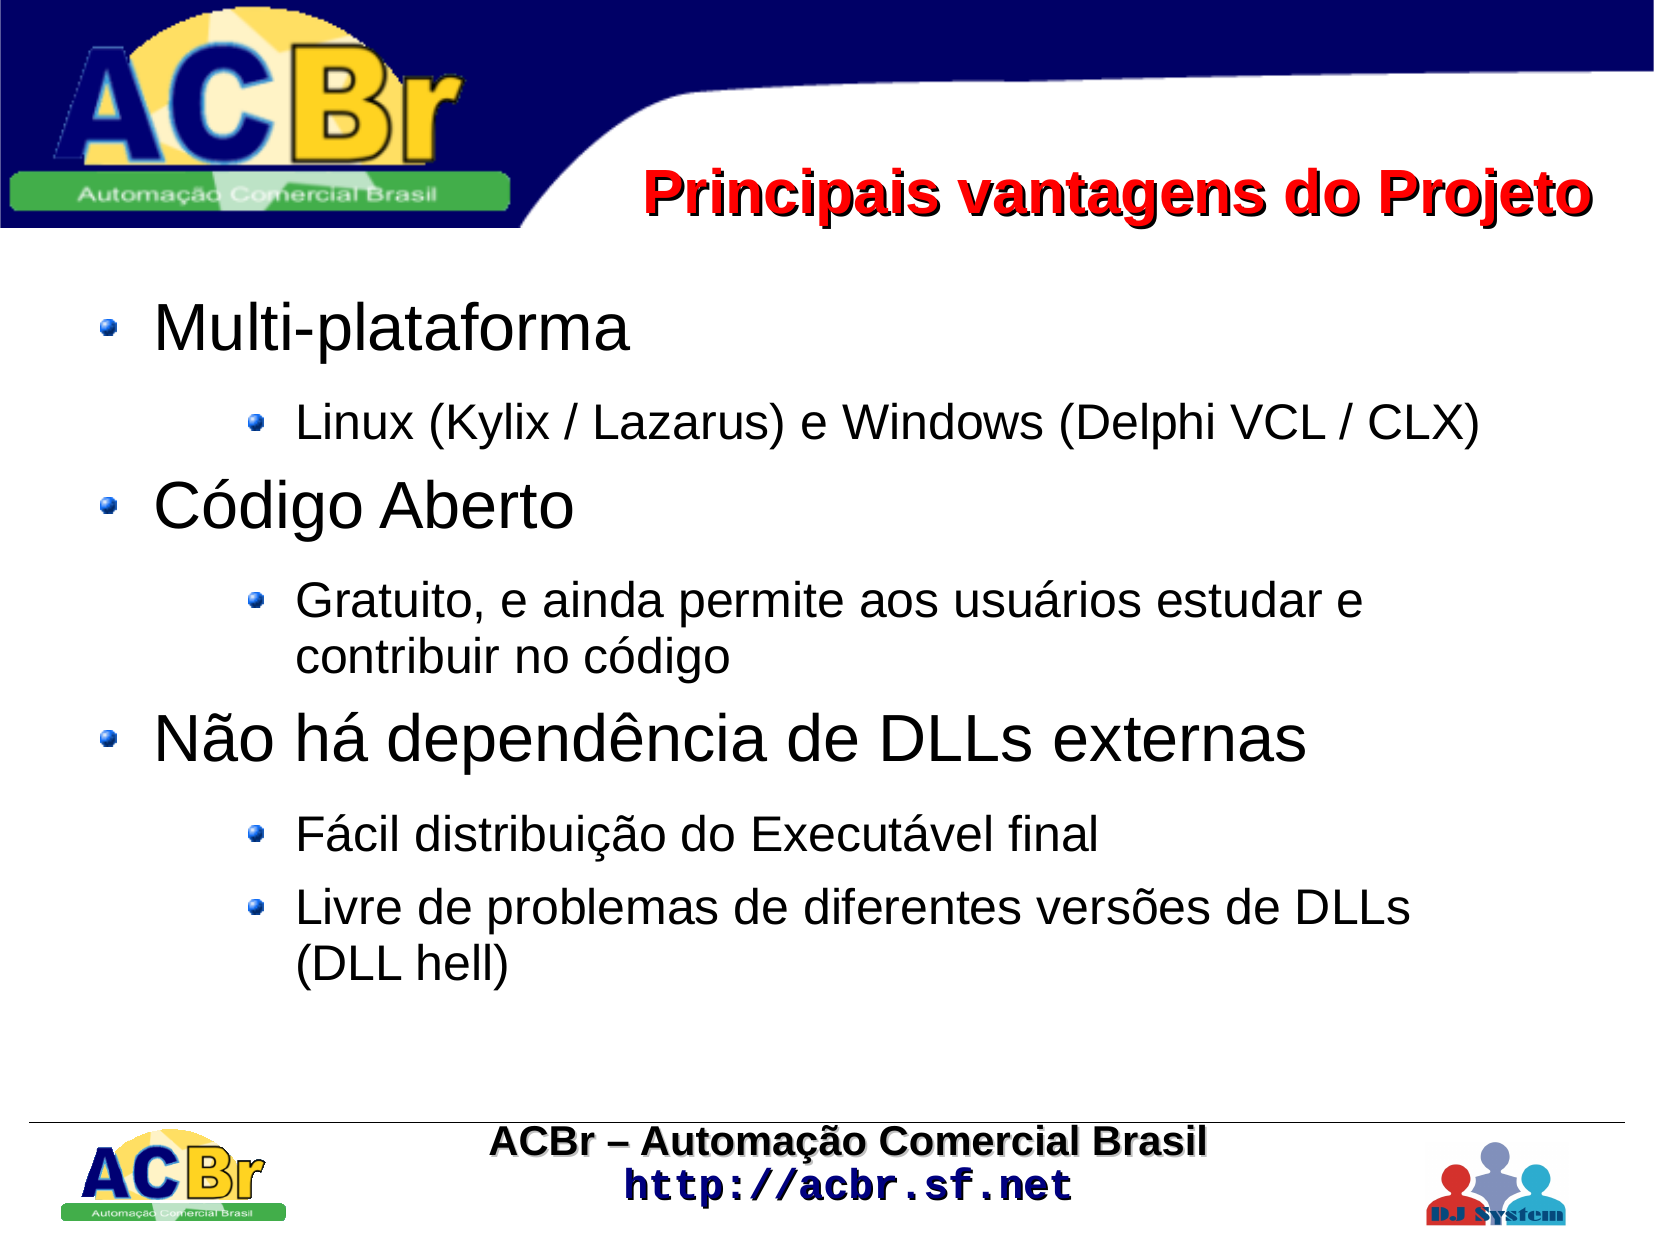

# Principais vantagens do Projeto
Multi-plataforma
Linux (Kylix / Lazarus) e Windows (Delphi VCL / CLX)
Código Aberto
Gratuito, e ainda permite aos usuários estudar e contribuir no código
Não há dependência de DLLs externas
Fácil distribuição do Executável final
Livre de problemas de diferentes versões de DLLs
(DLL hell)